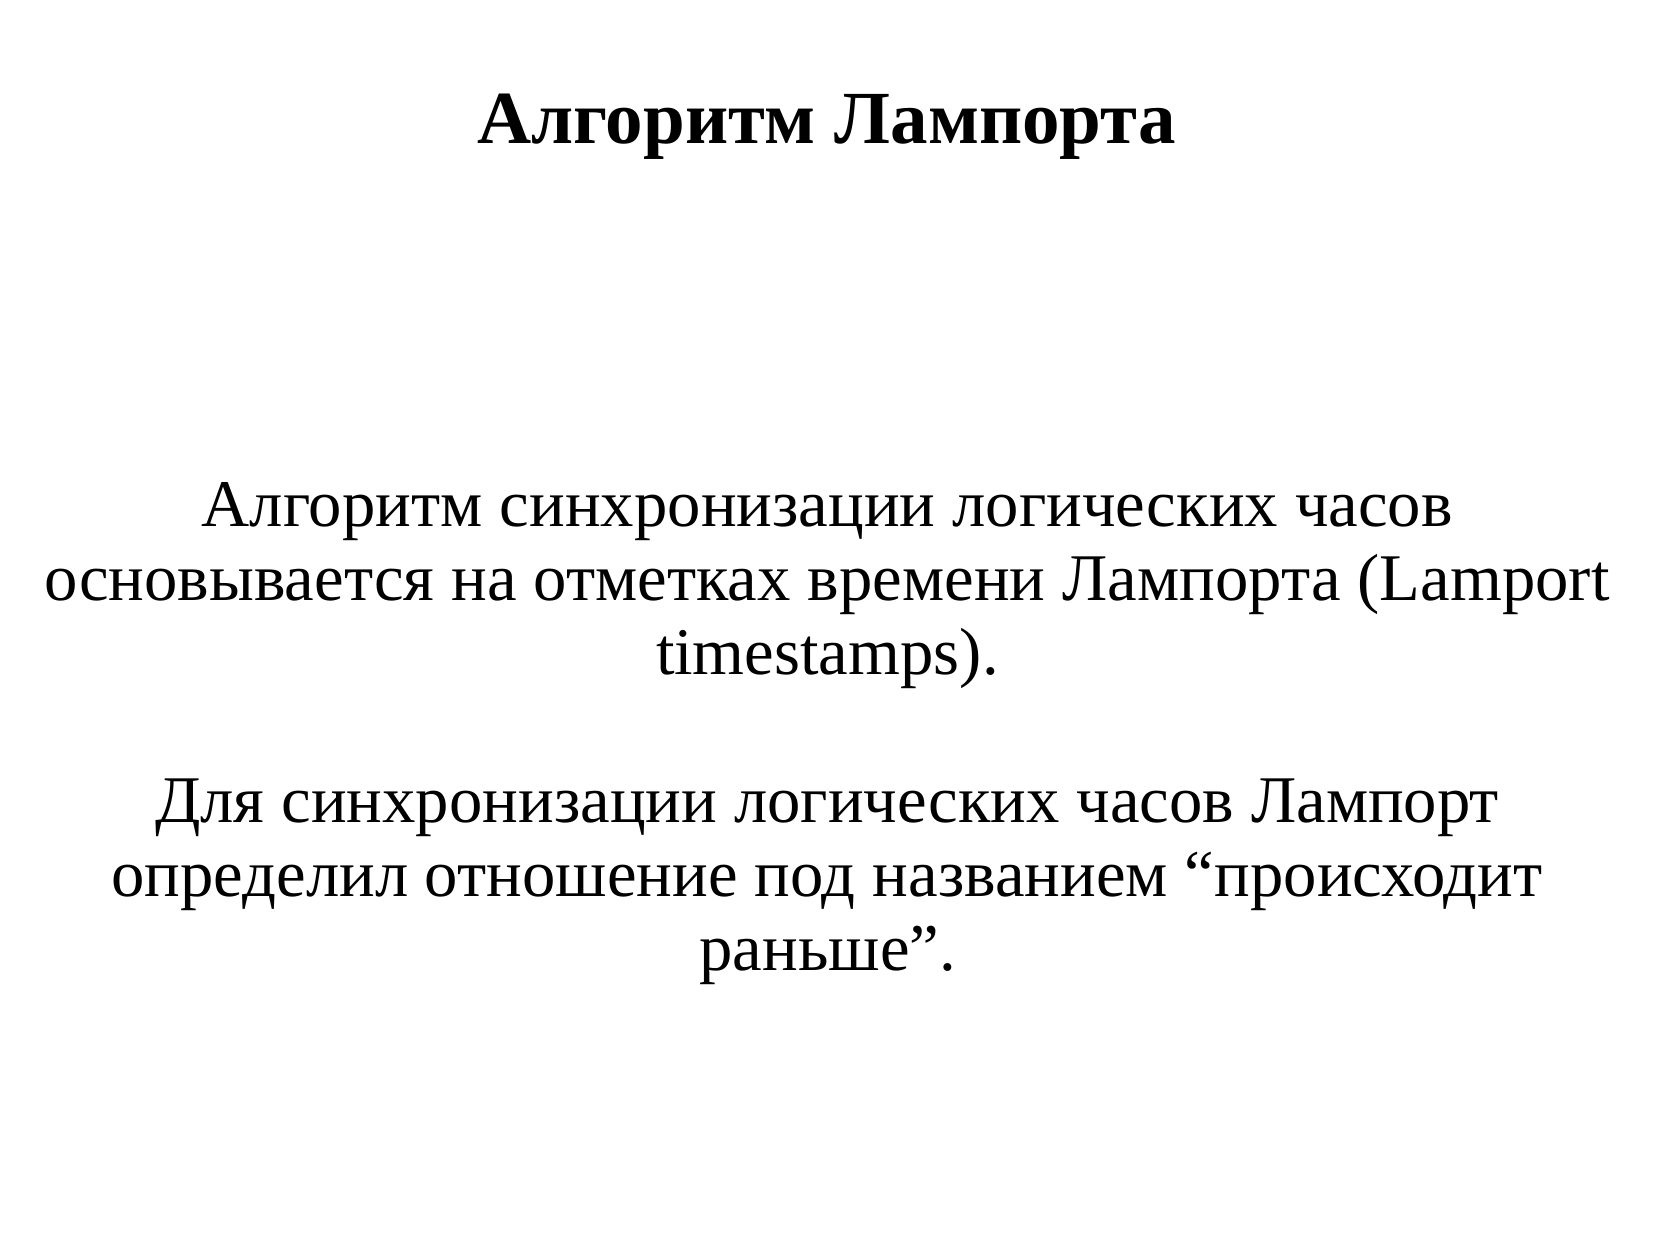

# Алгоритм Лампорта
Алгоритм синхронизации логических часов основывается на отметках времени Лампорта (Lamport timestamps).
Для синхронизации логических часов Лампорт определил отношение под названием “происходит раньше”.